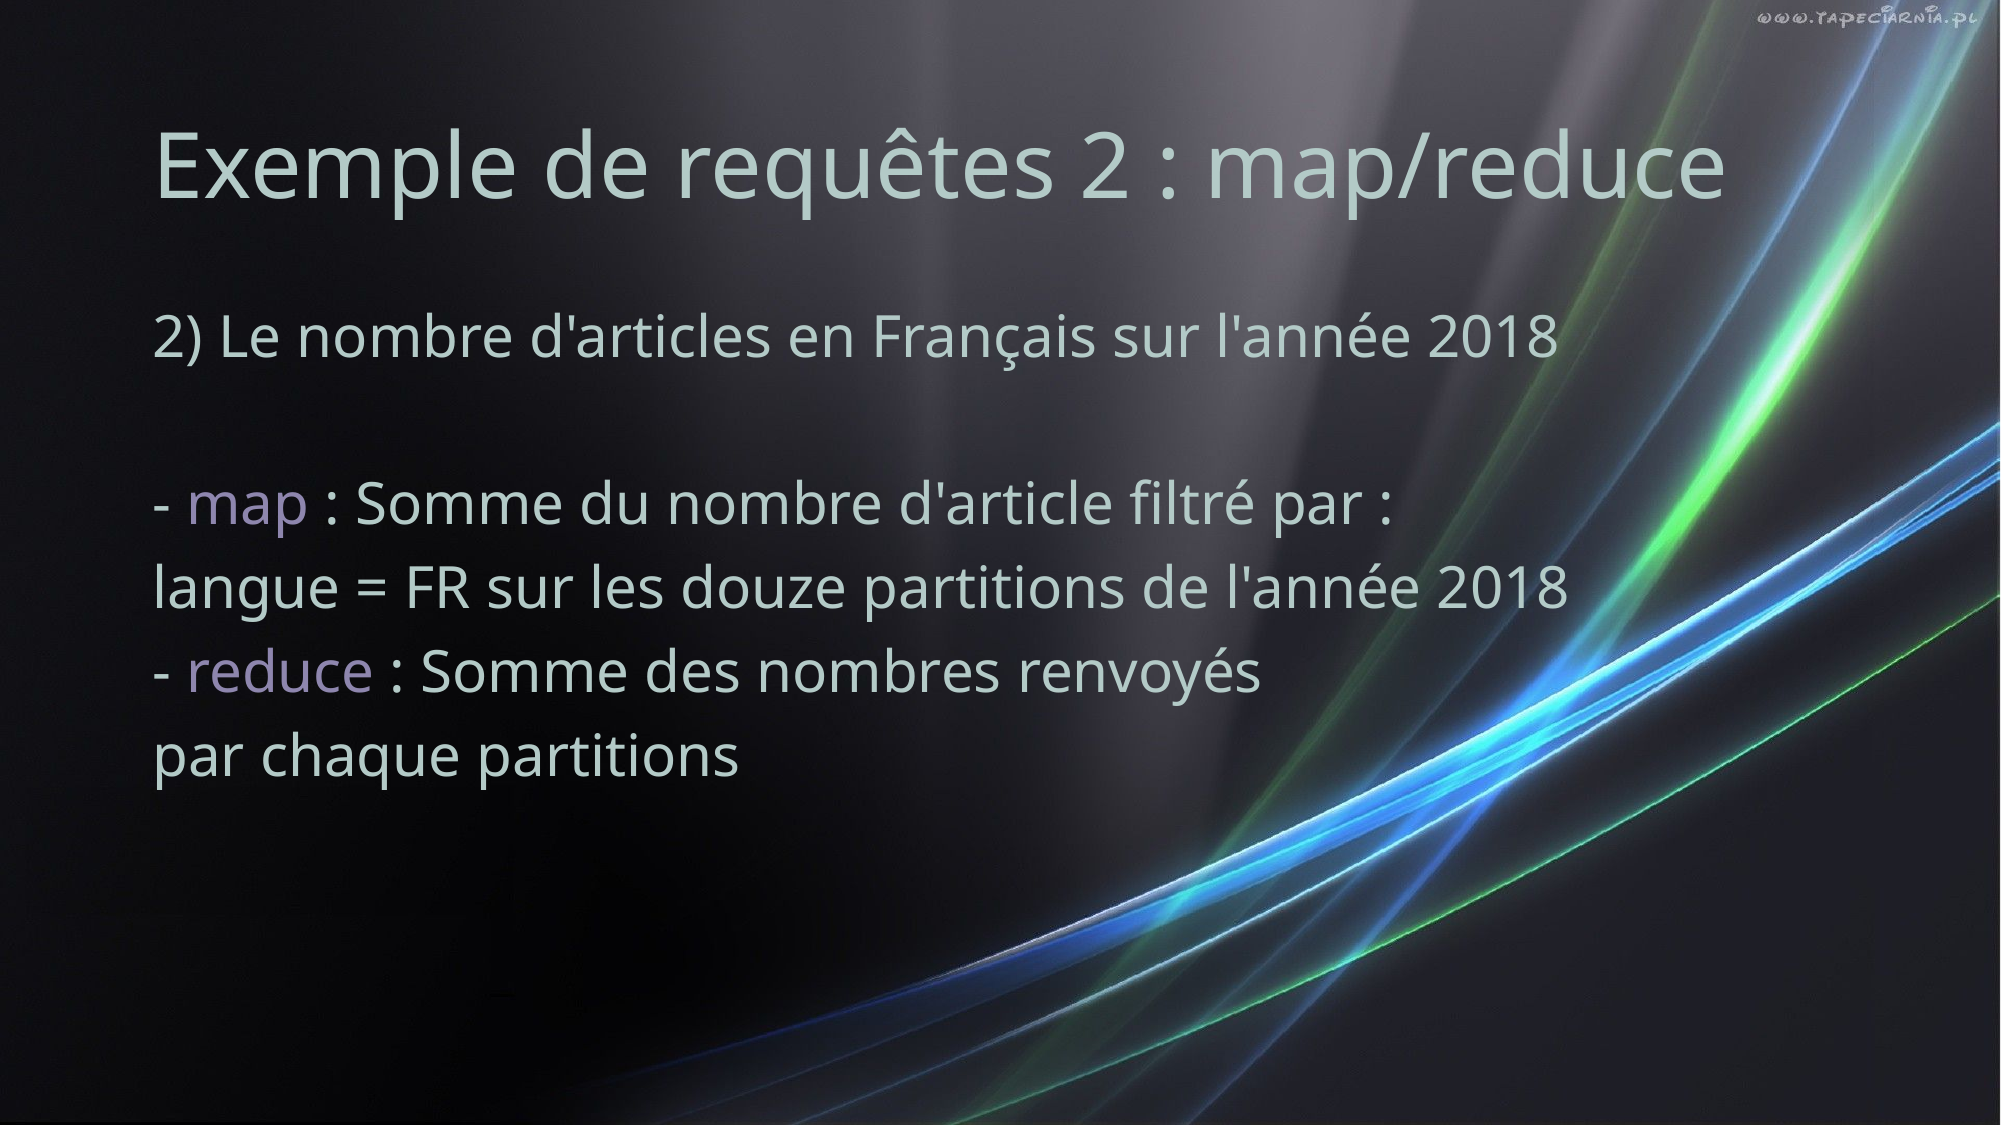

# Exemple de requêtes 2 : map/reduce
2) Le nombre d'articles en Français sur l'année 2018
- map : Somme du nombre d'article filtré par :
langue = FR sur les douze partitions de l'année 2018
- reduce : Somme des nombres renvoyés
par chaque partitions